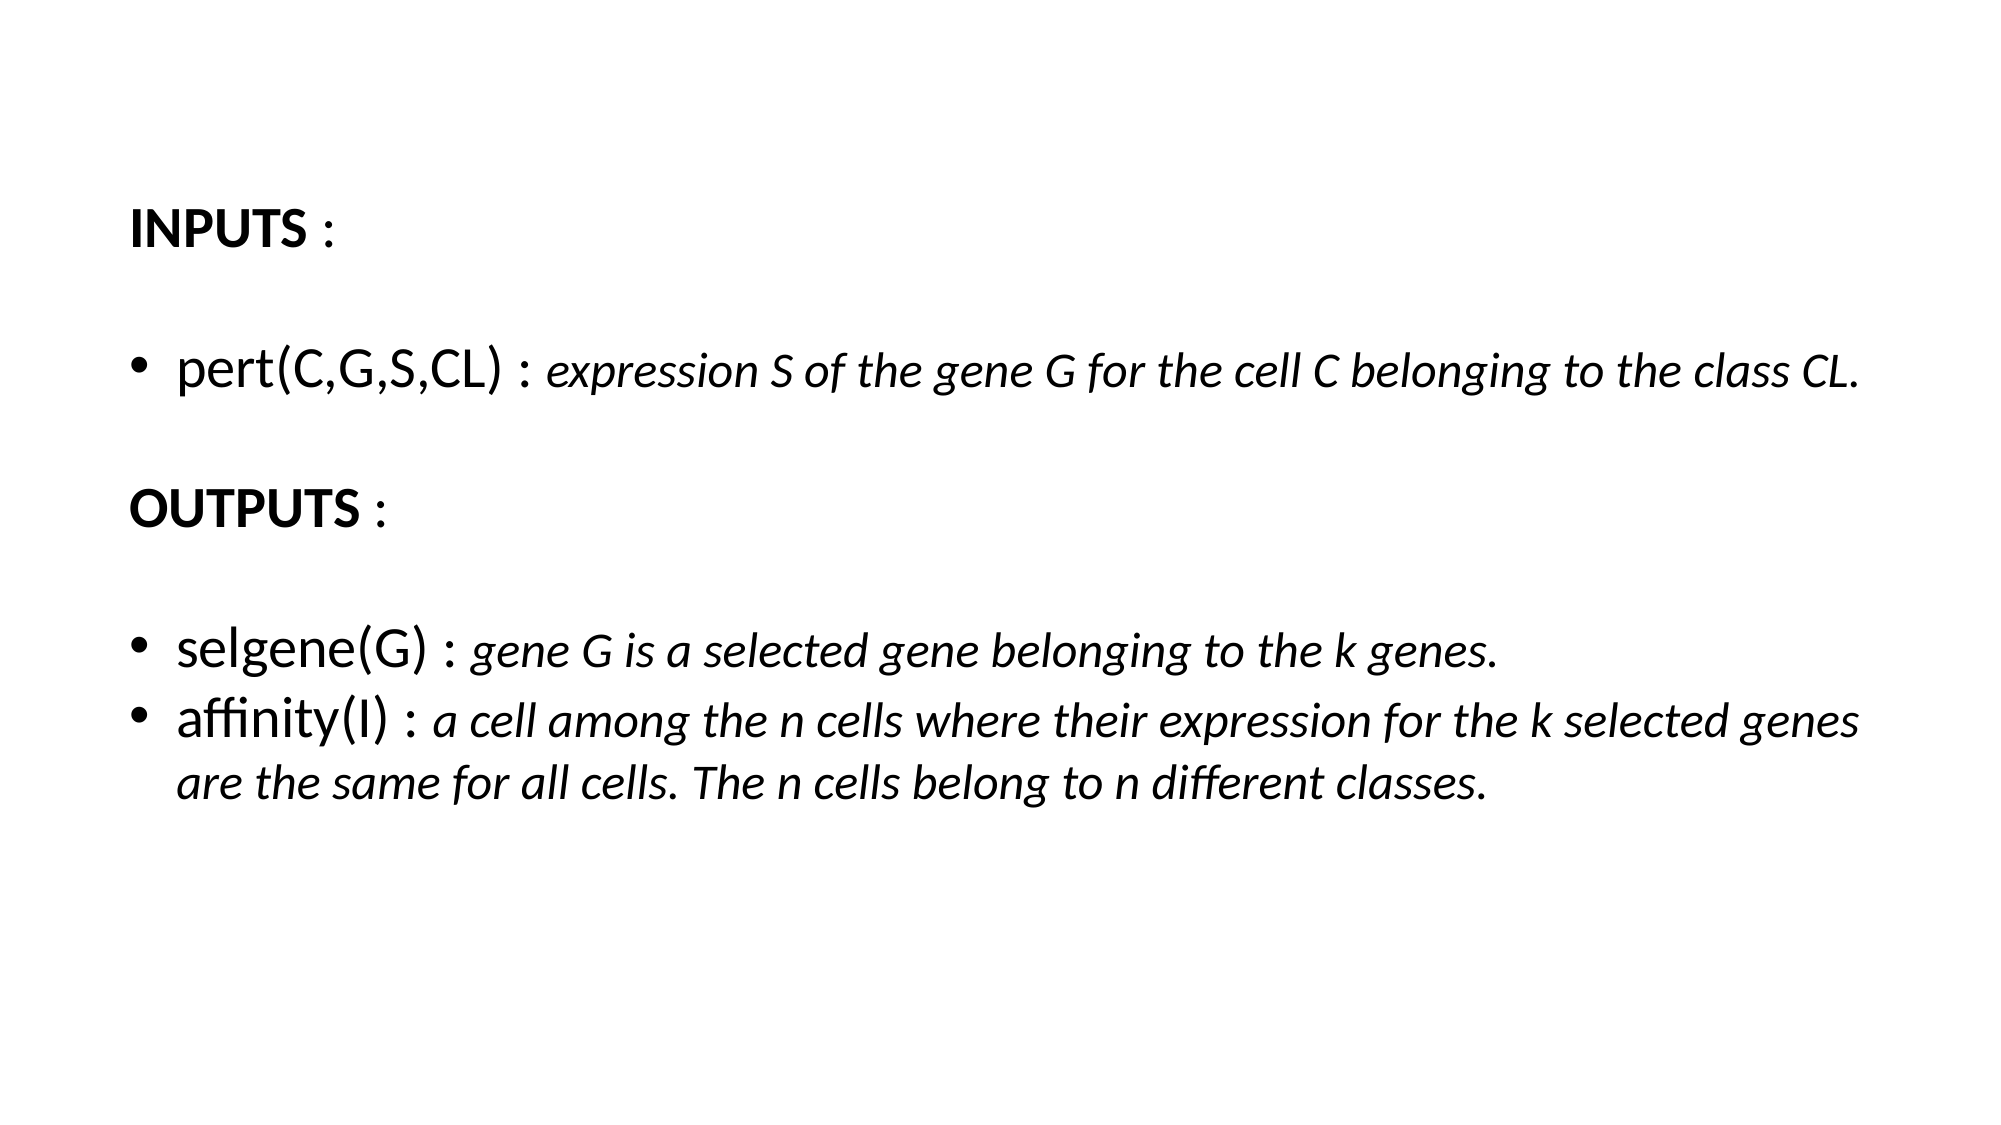

INPUTS :
pert(C,G,S,CL) : expression S of the gene G for the cell C belonging to the class CL.
OUTPUTS :
selgene(G) : gene G is a selected gene belonging to the k genes.
affinity(I) : a cell among the n cells where their expression for the k selected genes are the same for all cells. The n cells belong to n different classes.